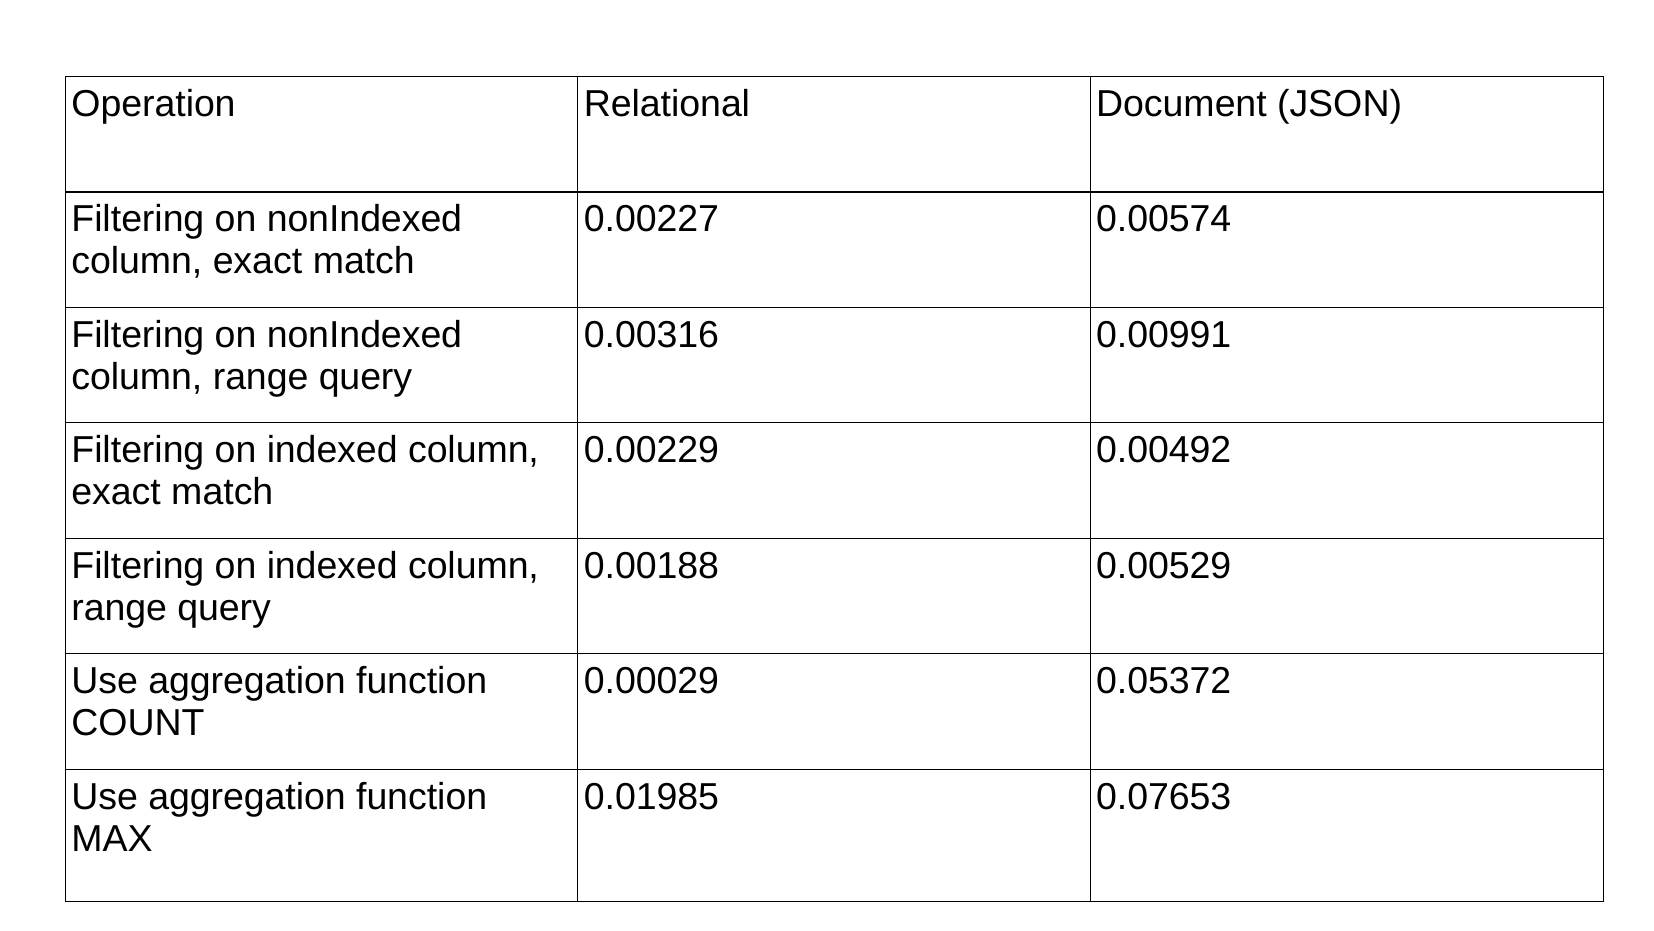

| Operation | Relational | Document (JSON) |
| --- | --- | --- |
| Filtering on nonIndexed column, exact match | 0.00227 | 0.00574 |
| Filtering on nonIndexed column, range query | 0.00316 | 0.00991 |
| Filtering on indexed column, exact match | 0.00229 | 0.00492 |
| Filtering on indexed column, range query | 0.00188 | 0.00529 |
| Use aggregation function COUNT | 0.00029 | 0.05372 |
| Use aggregation function MAX | 0.01985 | 0.07653 |